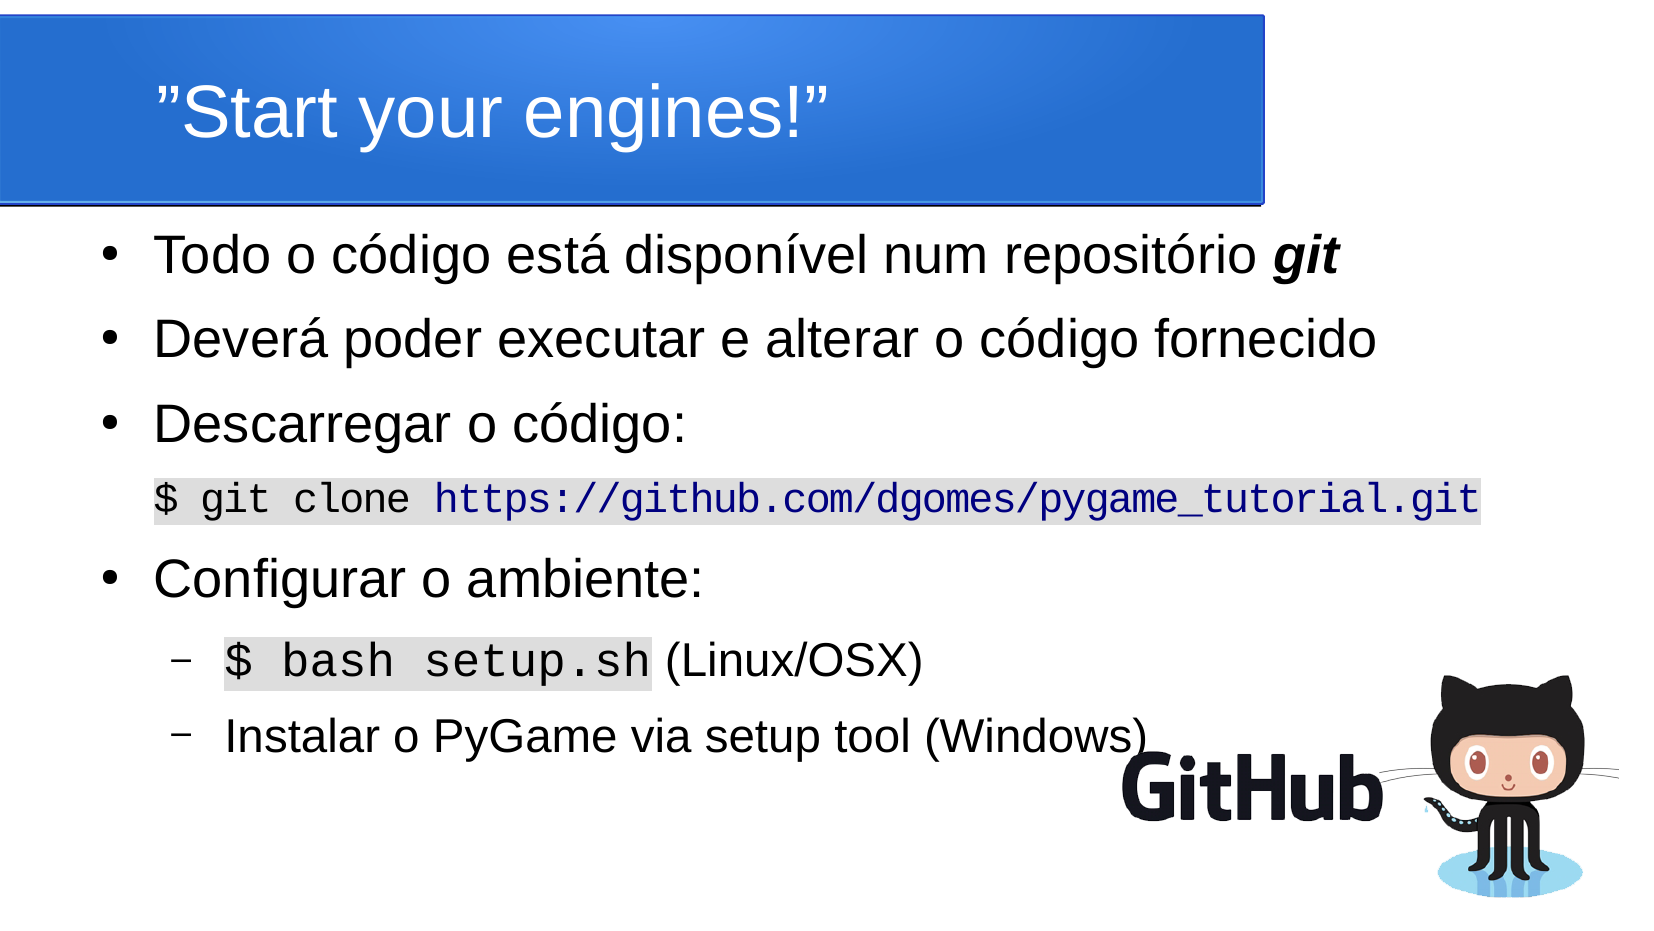

# ”Start your engines!”
Todo o código está disponível num repositório git
Deverá poder executar e alterar o código fornecido
Descarregar o código:
$ git clone https://github.com/dgomes/pygame_tutorial.git
Configurar o ambiente:
$ bash setup.sh (Linux/OSX)
Instalar o PyGame via setup tool (Windows)